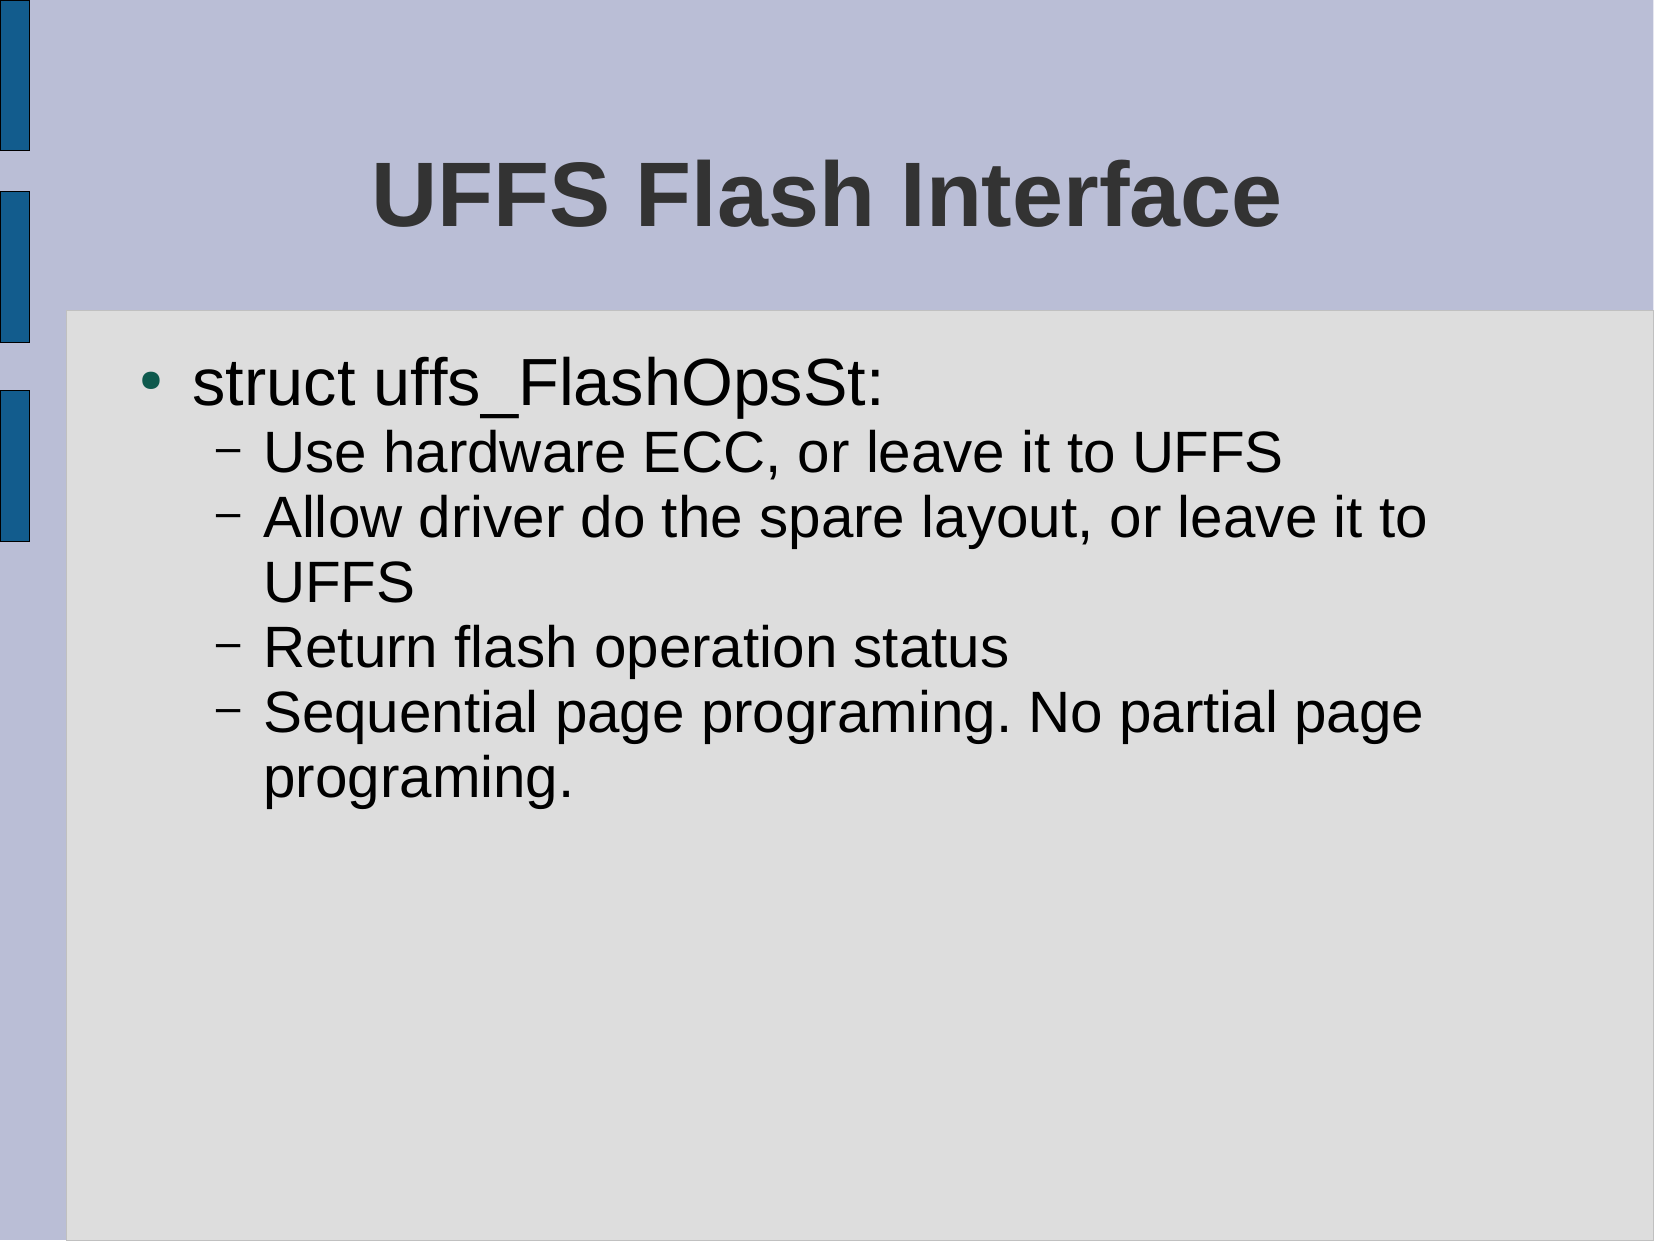

# UFFS Flash Interface
struct uffs_FlashOpsSt:
Use hardware ECC, or leave it to UFFS
Allow driver do the spare layout, or leave it to UFFS
Return flash operation status
Sequential page programing. No partial page programing.